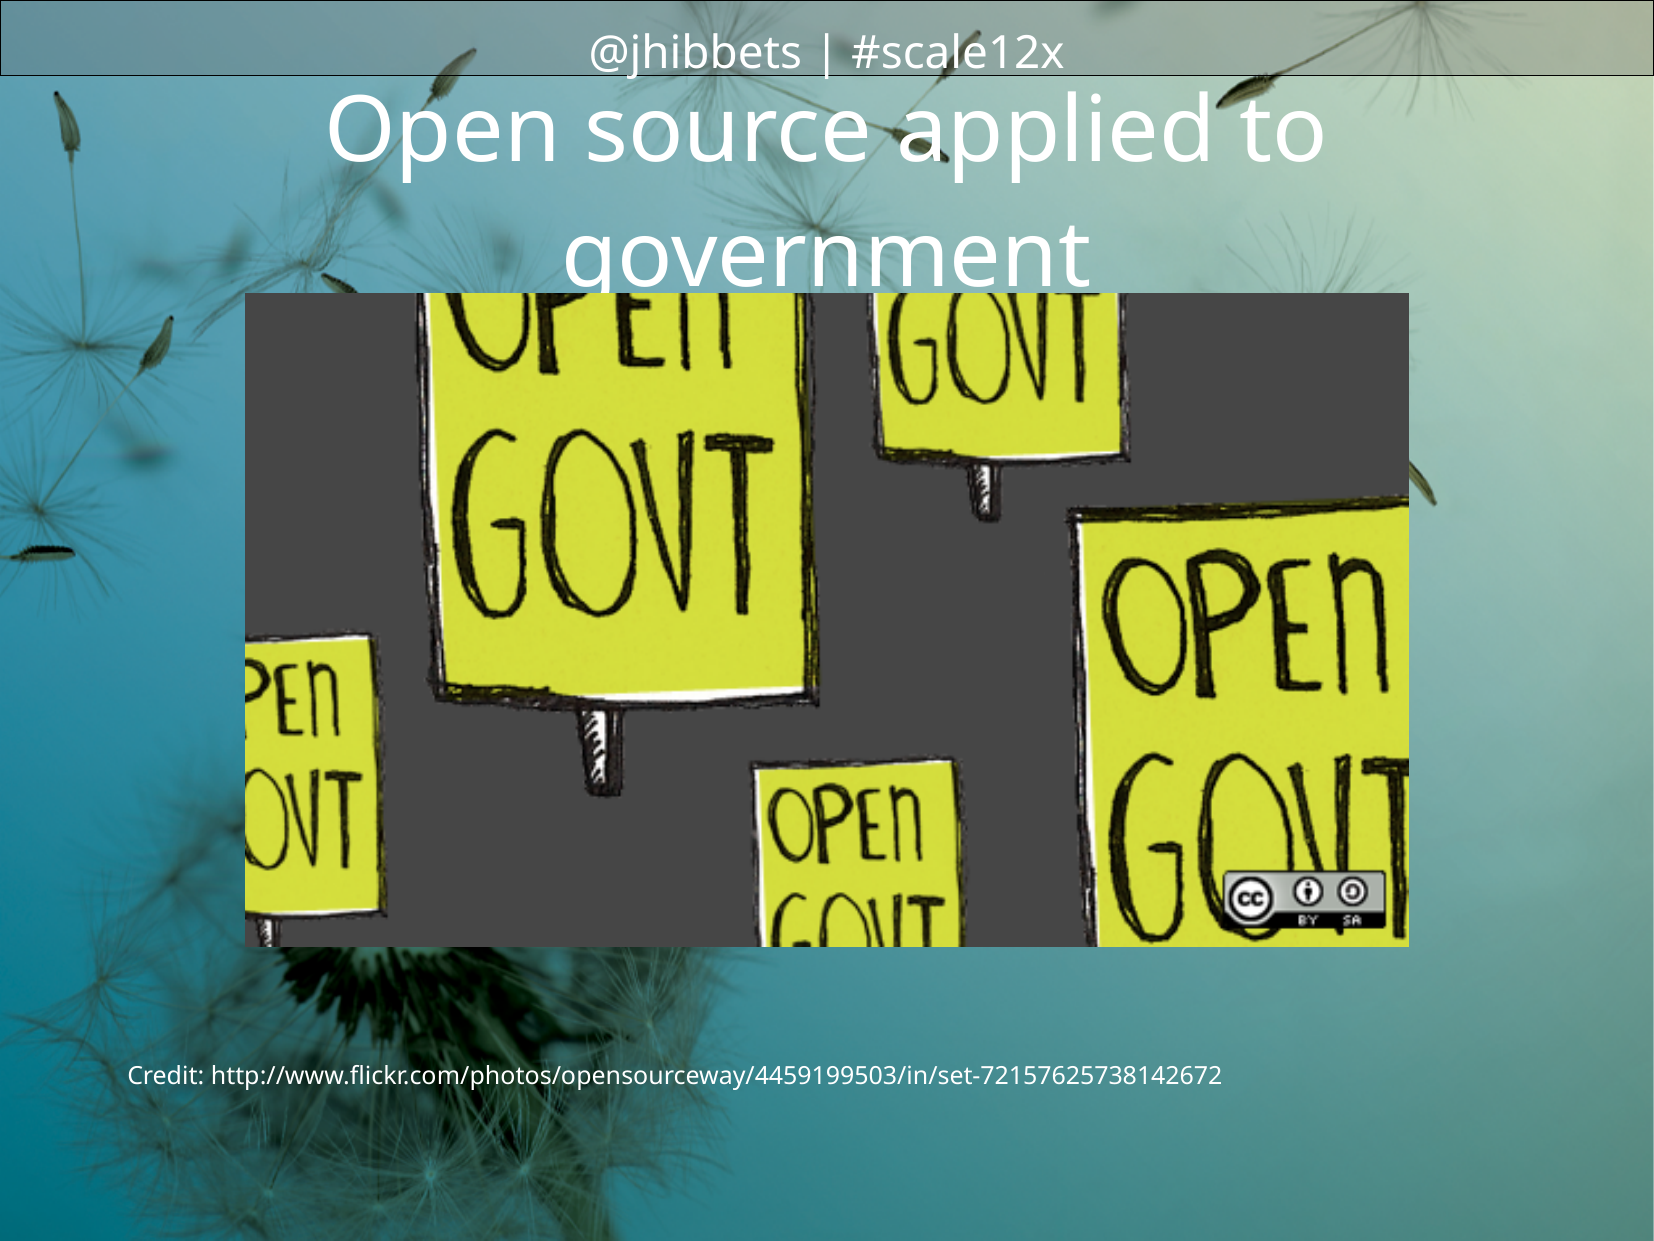

# Open source applied to government
Credit: http://www.flickr.com/photos/opensourceway/4459199503/in/set-72157625738142672